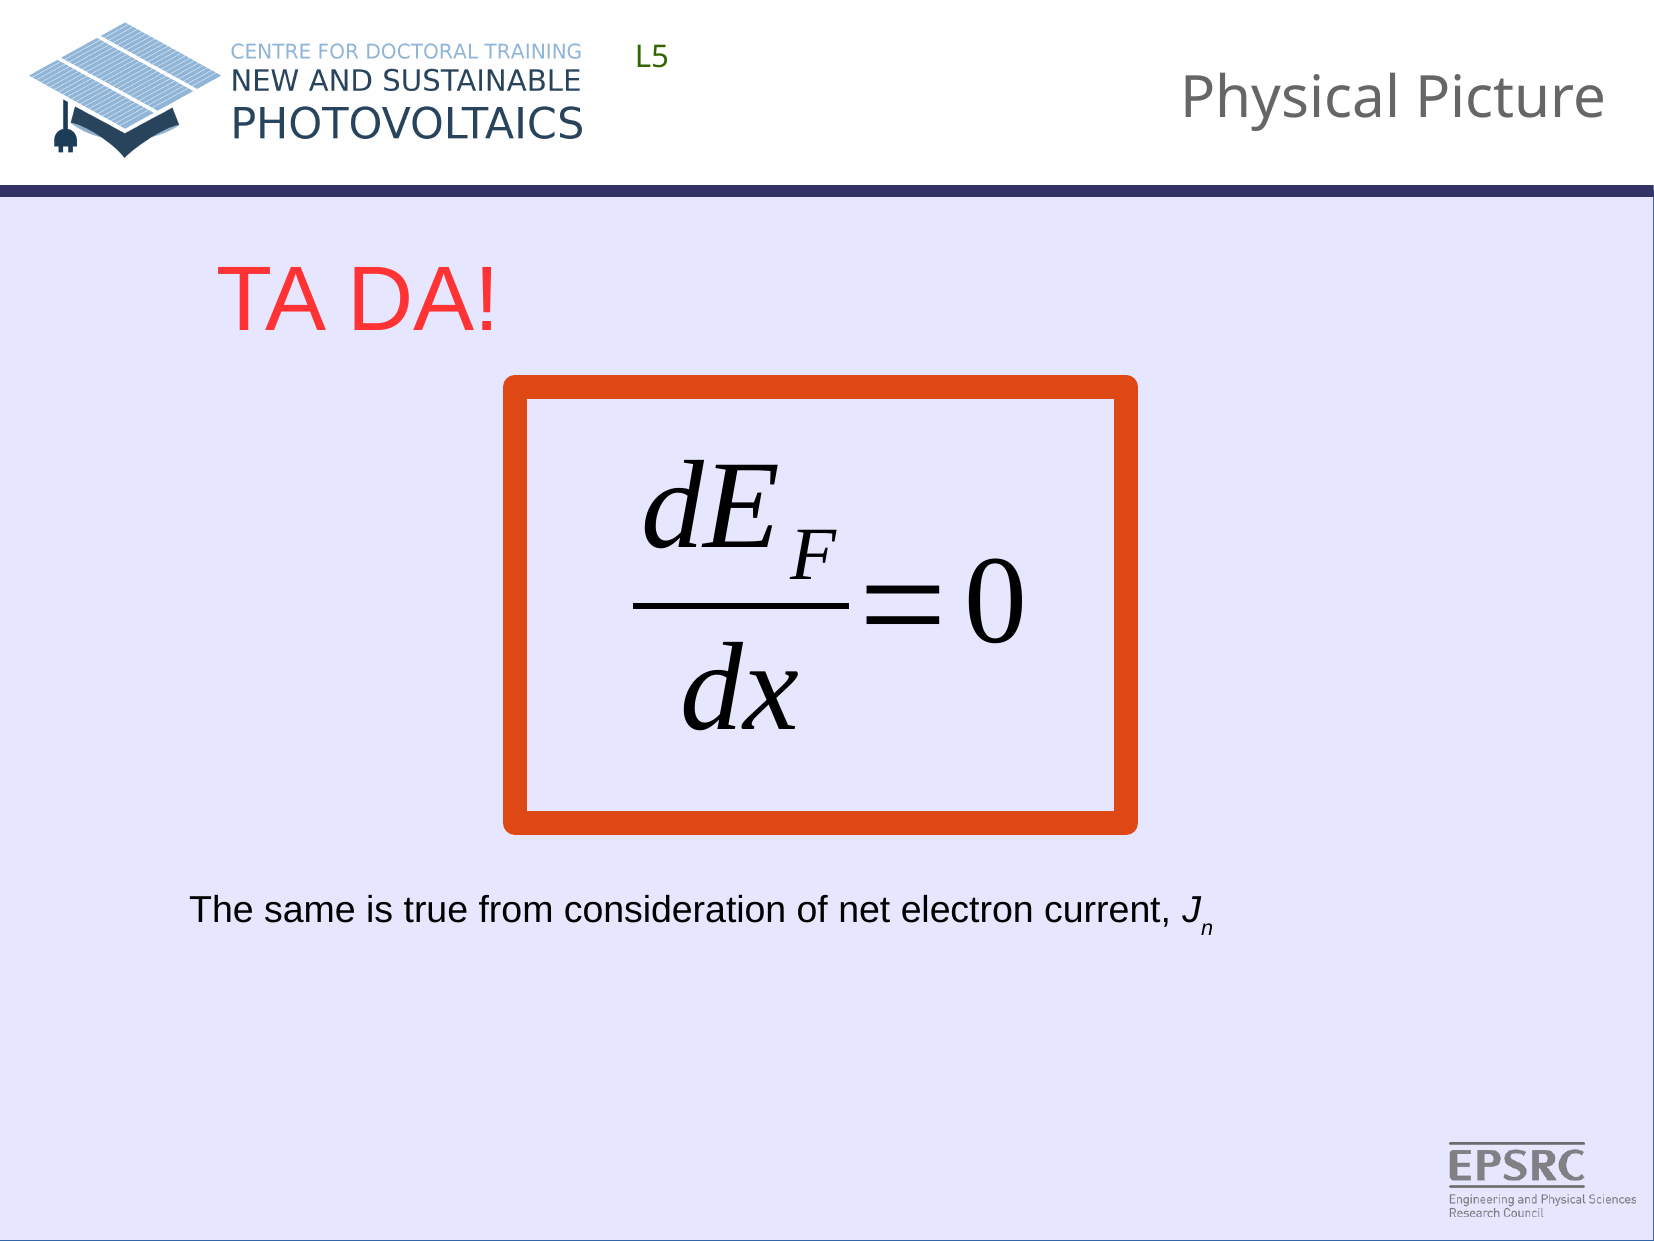

L5
Physical Picture
TA DA!
The same is true from consideration of net electron current, Jn